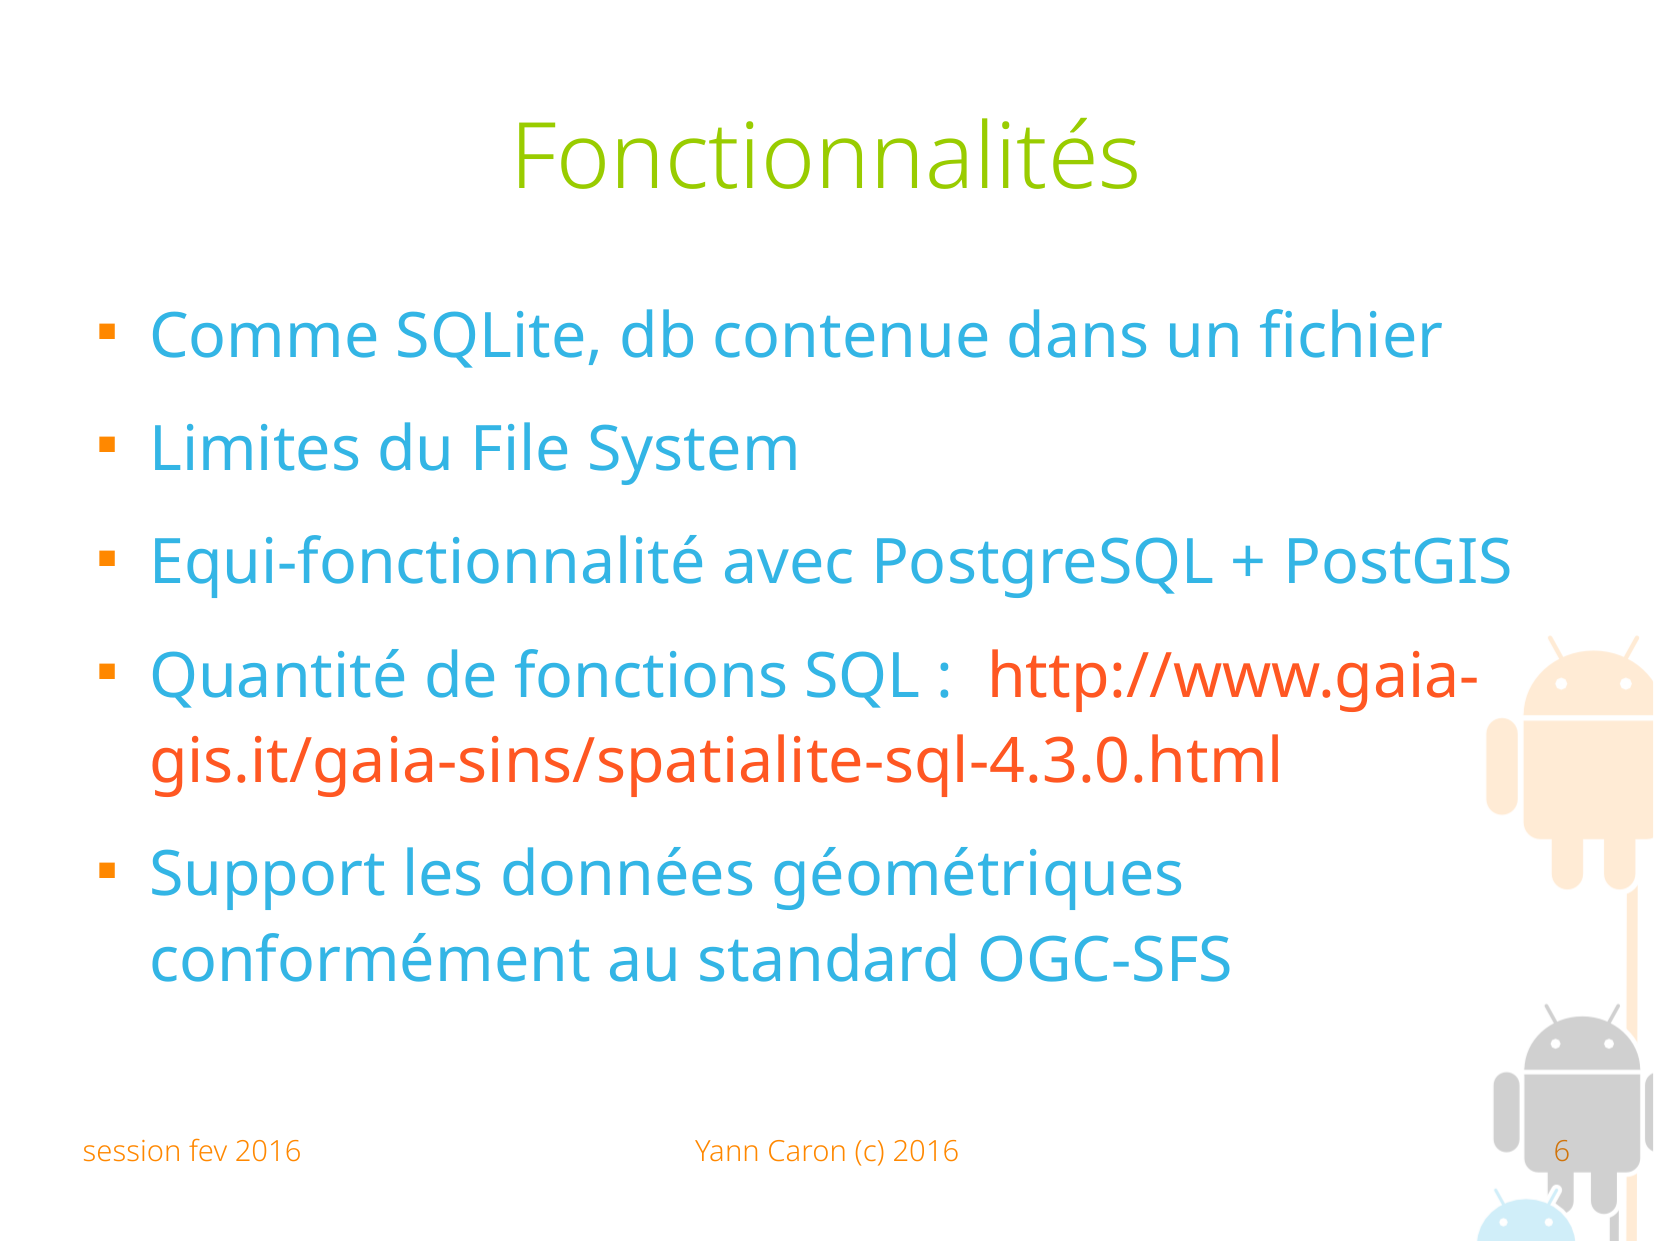

# Fonctionnalités
Comme SQLite, db contenue dans un fichier
Limites du File System
Equi-fonctionnalité avec PostgreSQL + PostGIS
Quantité de fonctions SQL : http://www.gaia-gis.it/gaia-sins/spatialite-sql-4.3.0.html
Support les données géométriques conformément au standard OGC-SFS
session fev 2016
Yann Caron (c) 2016
6